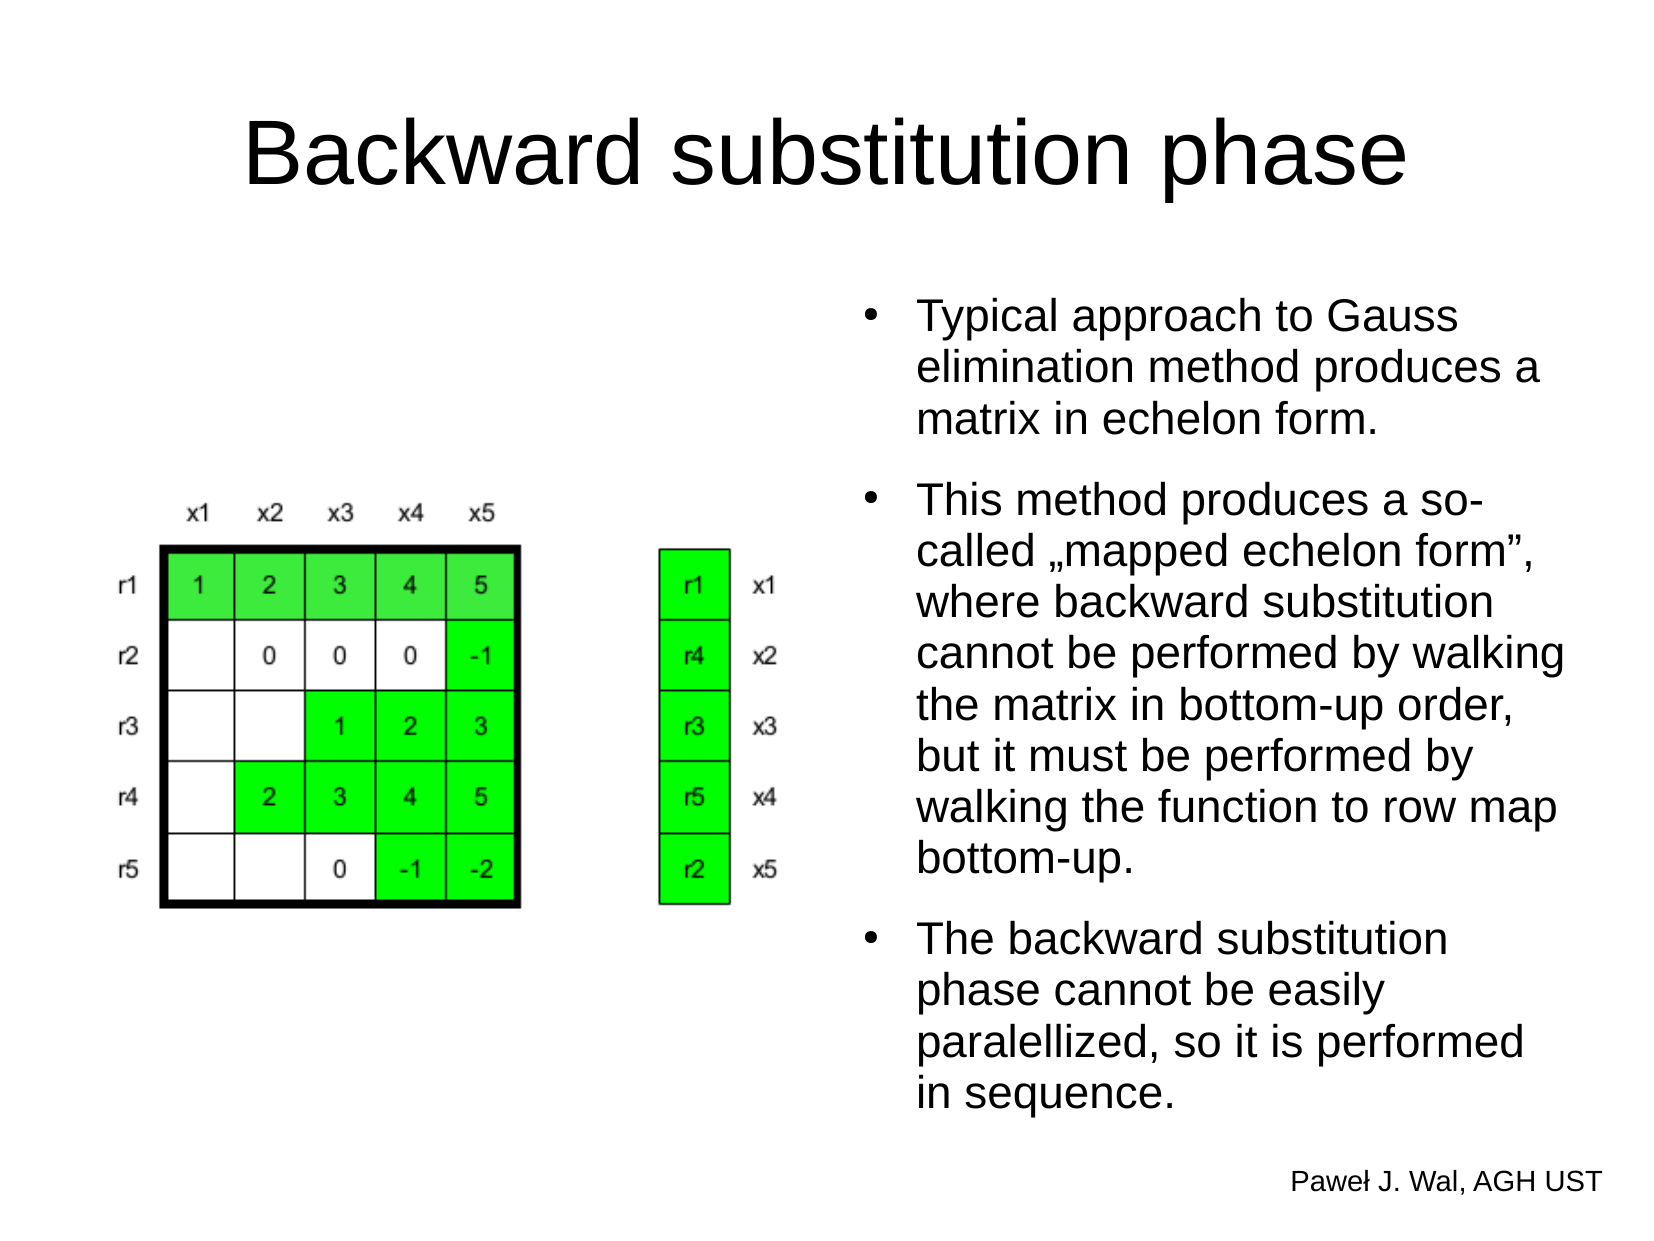

# Backward substitution phase
Typical approach to Gauss elimination method produces a matrix in echelon form.
This method produces a so-called „mapped echelon form”, where backward substitution cannot be performed by walking the matrix in bottom-up order, but it must be performed by walking the function to row map bottom-up.
The backward substitution phase cannot be easily paralellized, so it is performed in sequence.
Paweł J. Wal, AGH UST